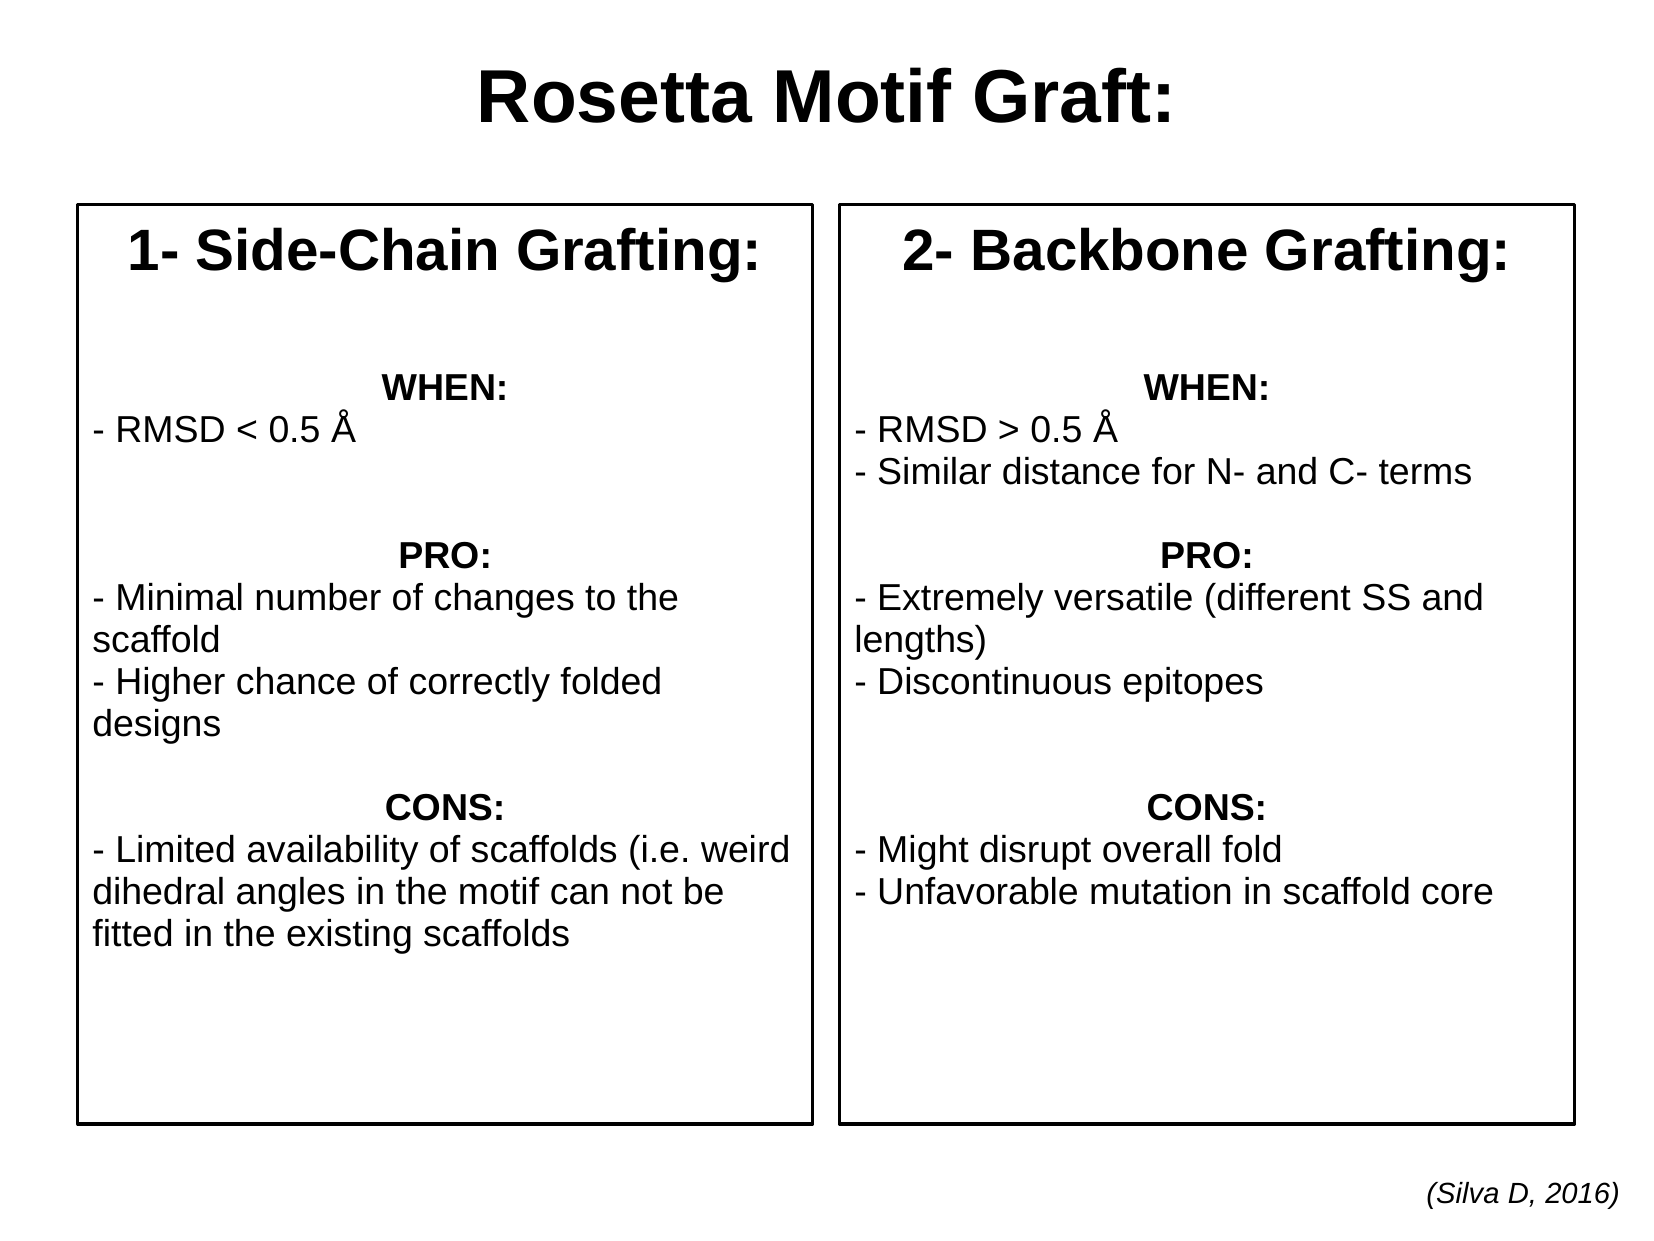

Rosetta Motif Graft:
1- Side-Chain Grafting:
WHEN:
- RMSD < 0.5 Å
PRO:
- Minimal number of changes to the scaffold
- Higher chance of correctly folded designs
CONS:
- Limited availability of scaffolds (i.e. weird dihedral angles in the motif can not be fitted in the existing scaffolds
2- Backbone Grafting:
WHEN:
- RMSD > 0.5 Å
- Similar distance for N- and C- terms
PRO:
- Extremely versatile (different SS and lengths)
- Discontinuous epitopes
CONS:
- Might disrupt overall fold
- Unfavorable mutation in scaffold core
(Silva D, 2016)